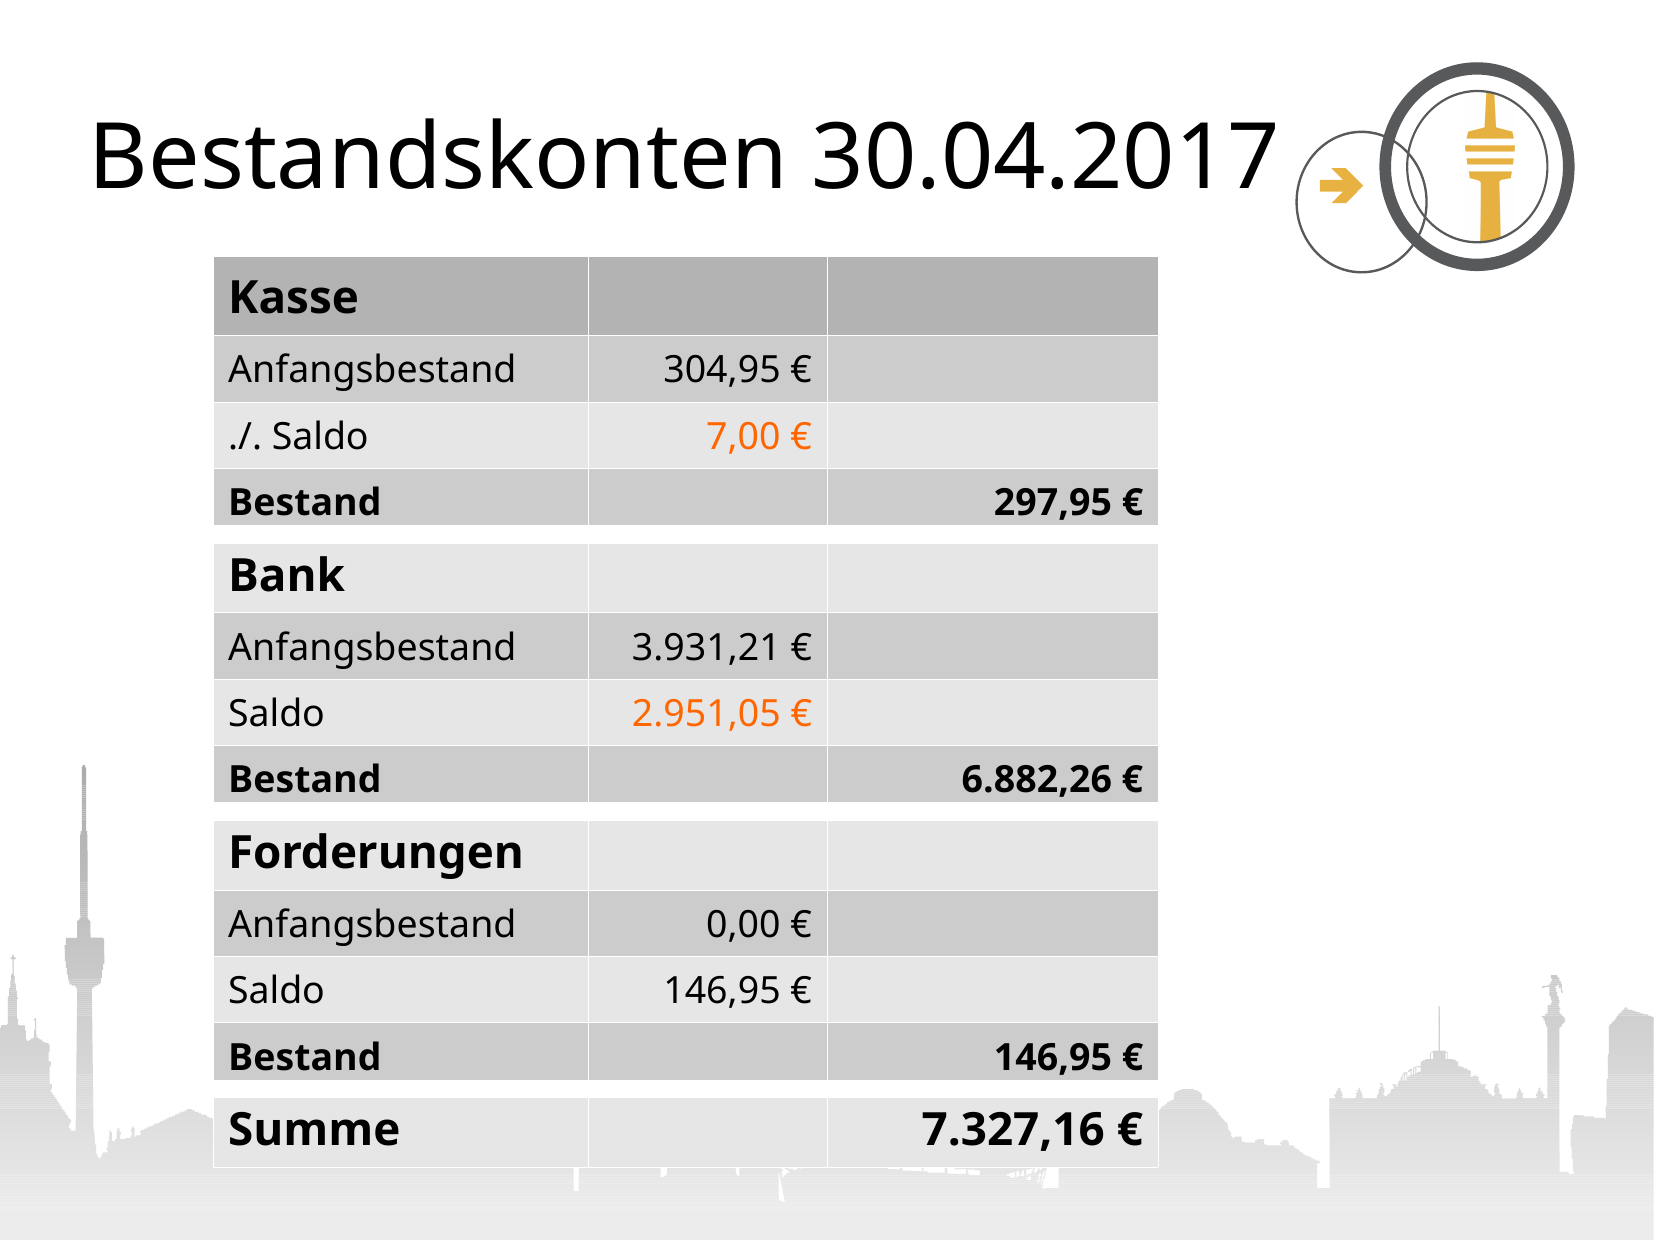

# Bestandskonten 30.04.2017
| Kasse | | |
| --- | --- | --- |
| Anfangsbestand | 304,95 € | |
| ./. Saldo | 7,00 € | |
| Bestand | | 297,95 € |
| Bank | | |
| Anfangsbestand | 3.931,21 € | |
| Saldo | 2.951,05 € | |
| Bestand | | 6.882,26 € |
| Forderungen | | |
| Anfangsbestand | 0,00 € | |
| Saldo | 146,95 € | |
| Bestand | | 146,95 € |
| Summe | | 7.327,16 € |